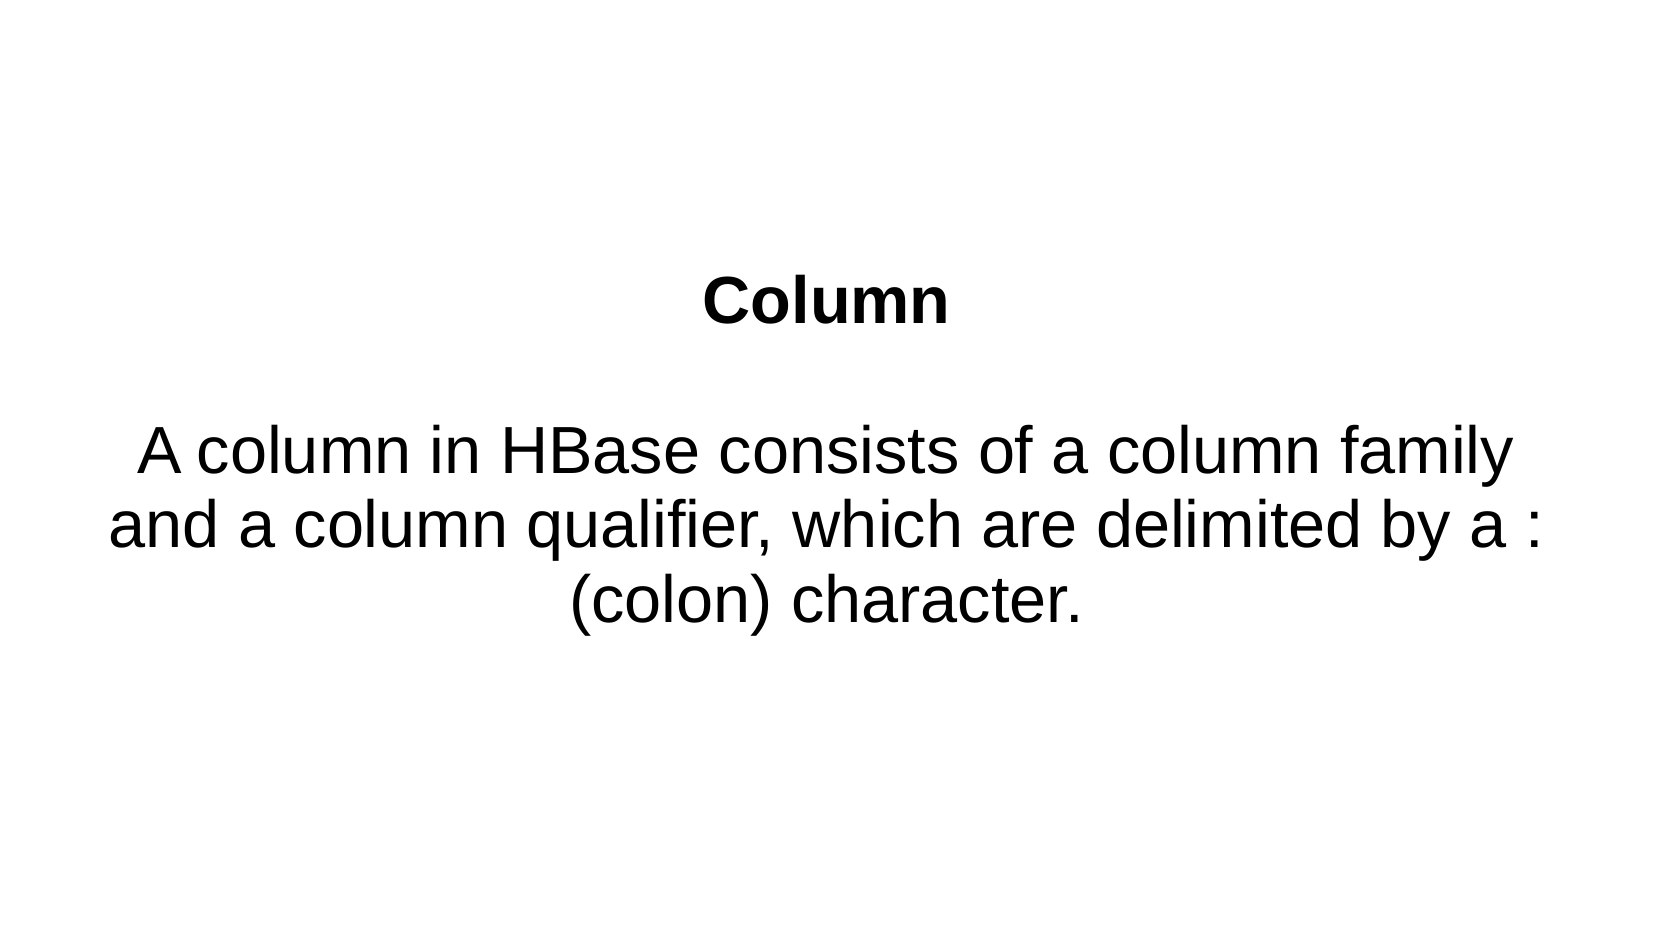

# Column
A column in HBase consists of a column family and a column qualifier, which are delimited by a : (colon) character.